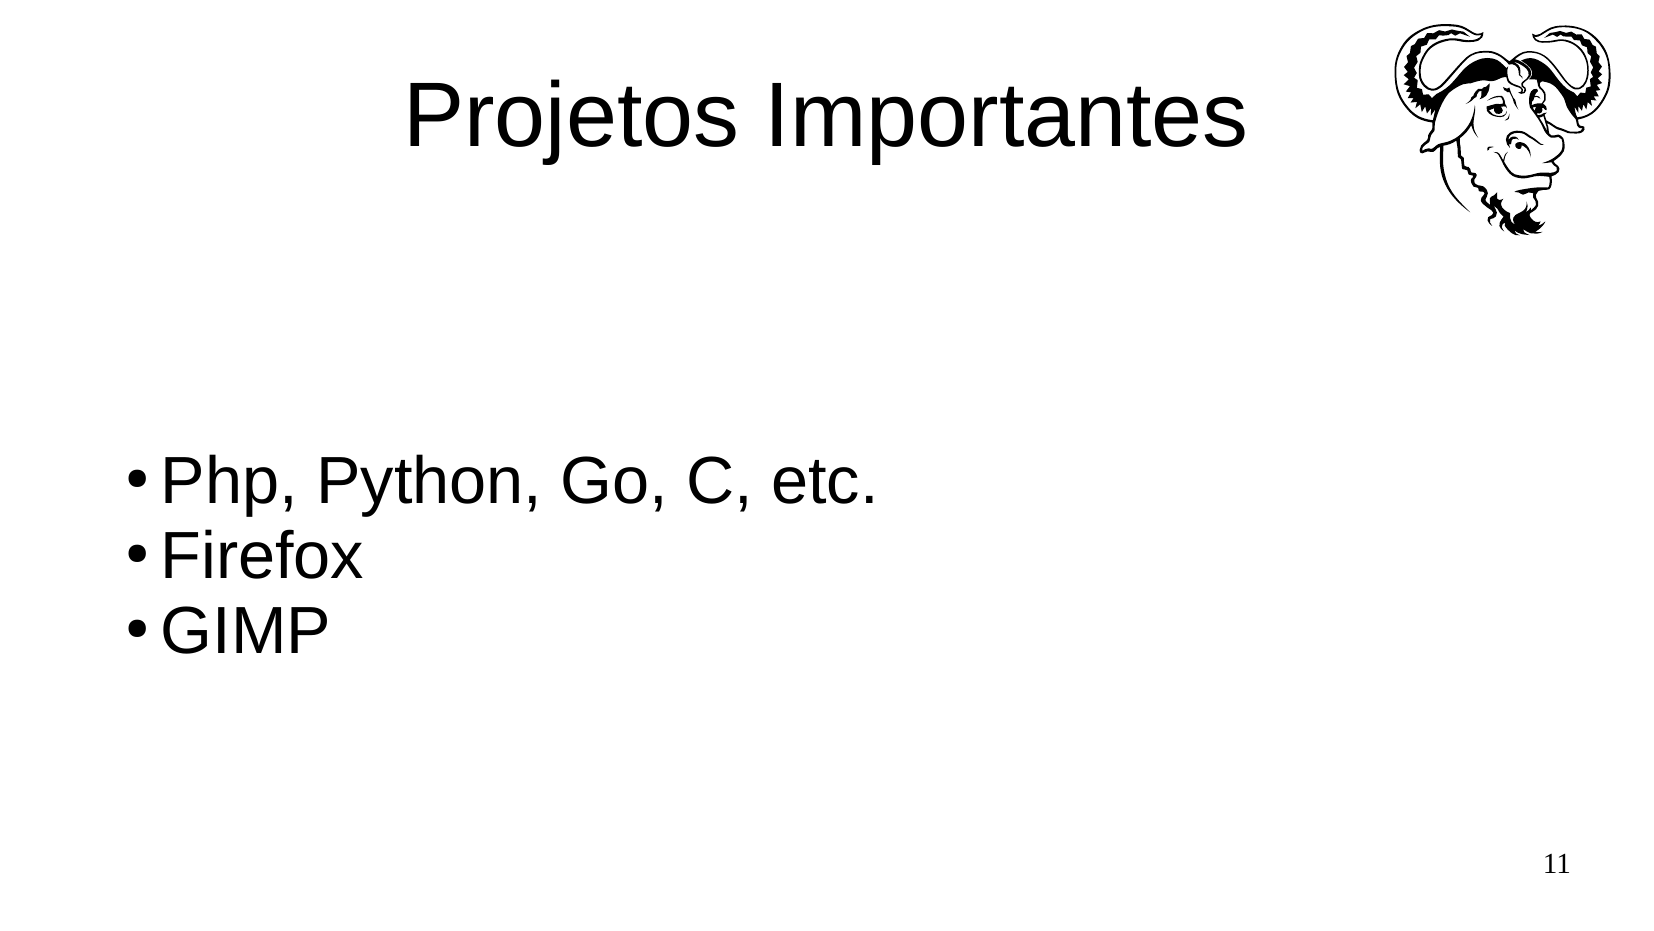

# Projetos Importantes
Php, Python, Go, C, etc.
Firefox
GIMP
11